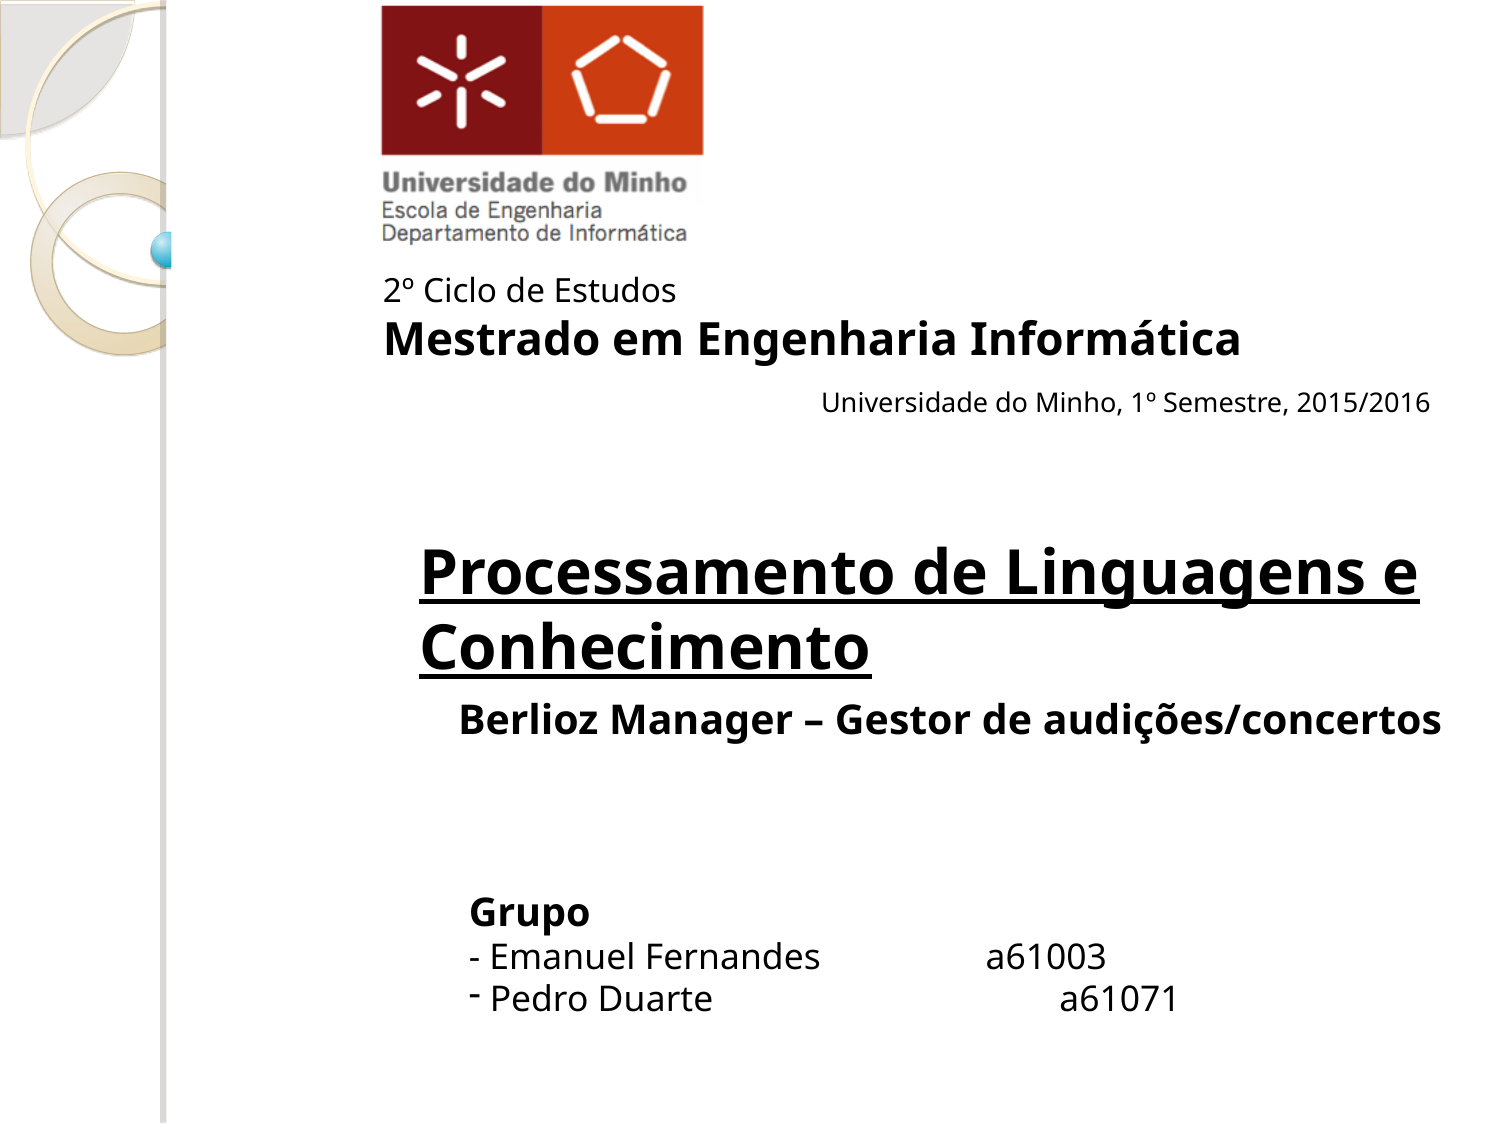

A
2º Ciclo de Estudos
Mestrado em Engenharia Informática
Universidade do Minho, 1º Semestre, 2015/2016
# Processamento de Linguagens e Conhecimento
Berlioz Manager – Gestor de audições/concertos
Grupo
- Emanuel Fernandes			a61003
 Pedro Duarte					a61071